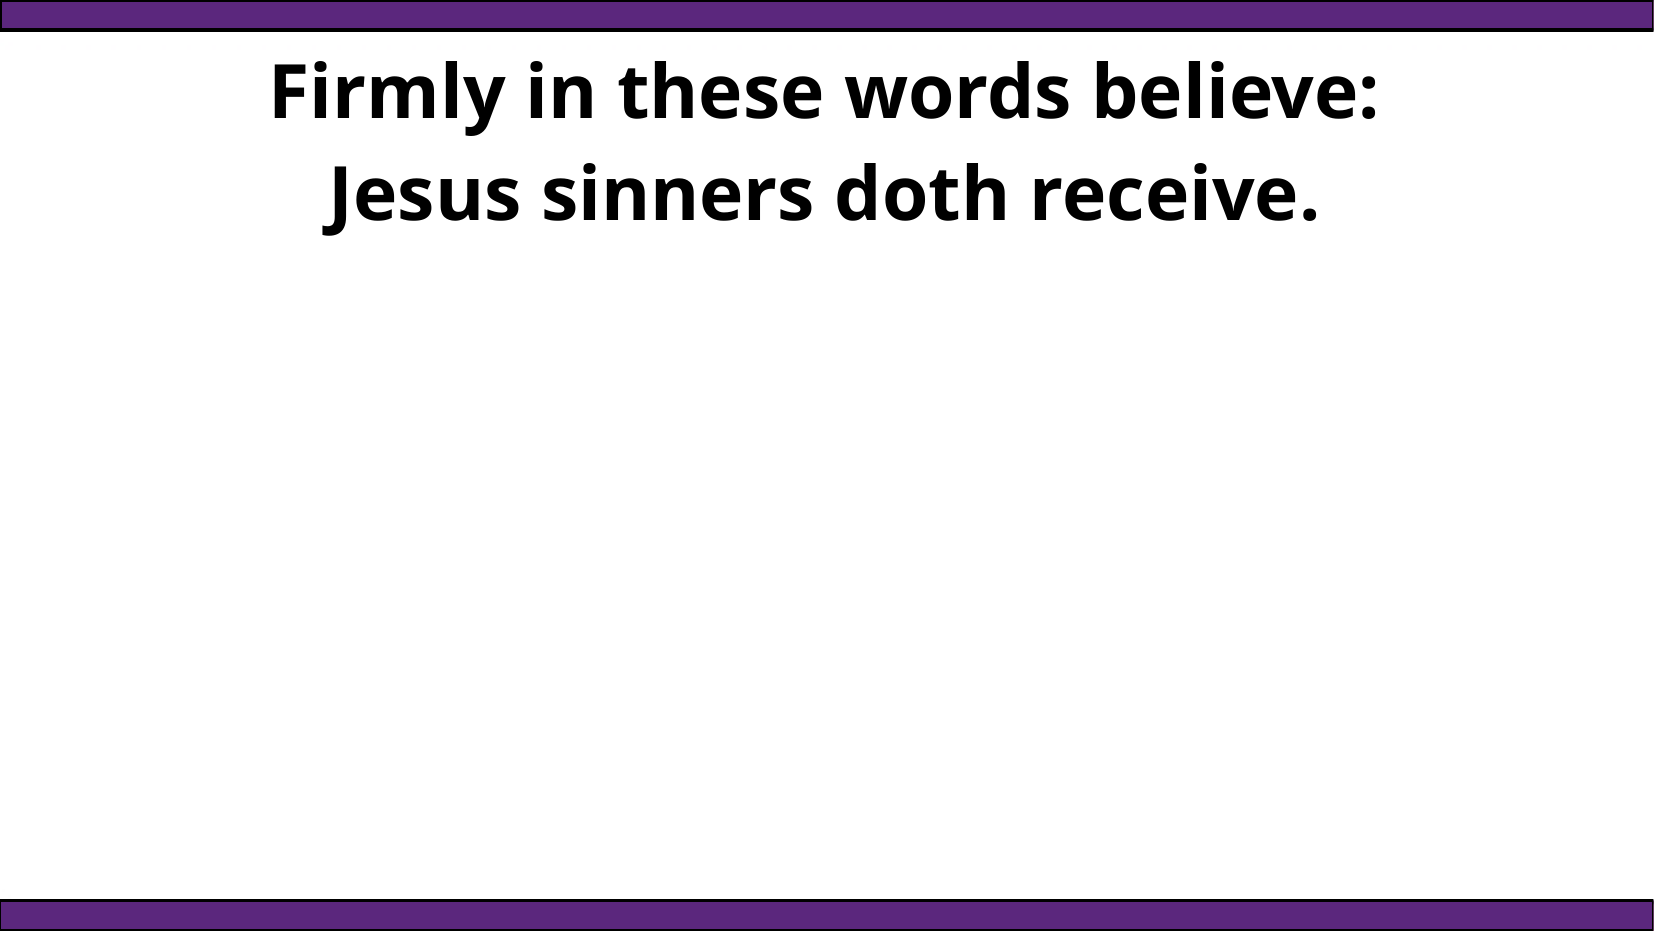

Firmly in these words believe:
Jesus sinners doth receive.